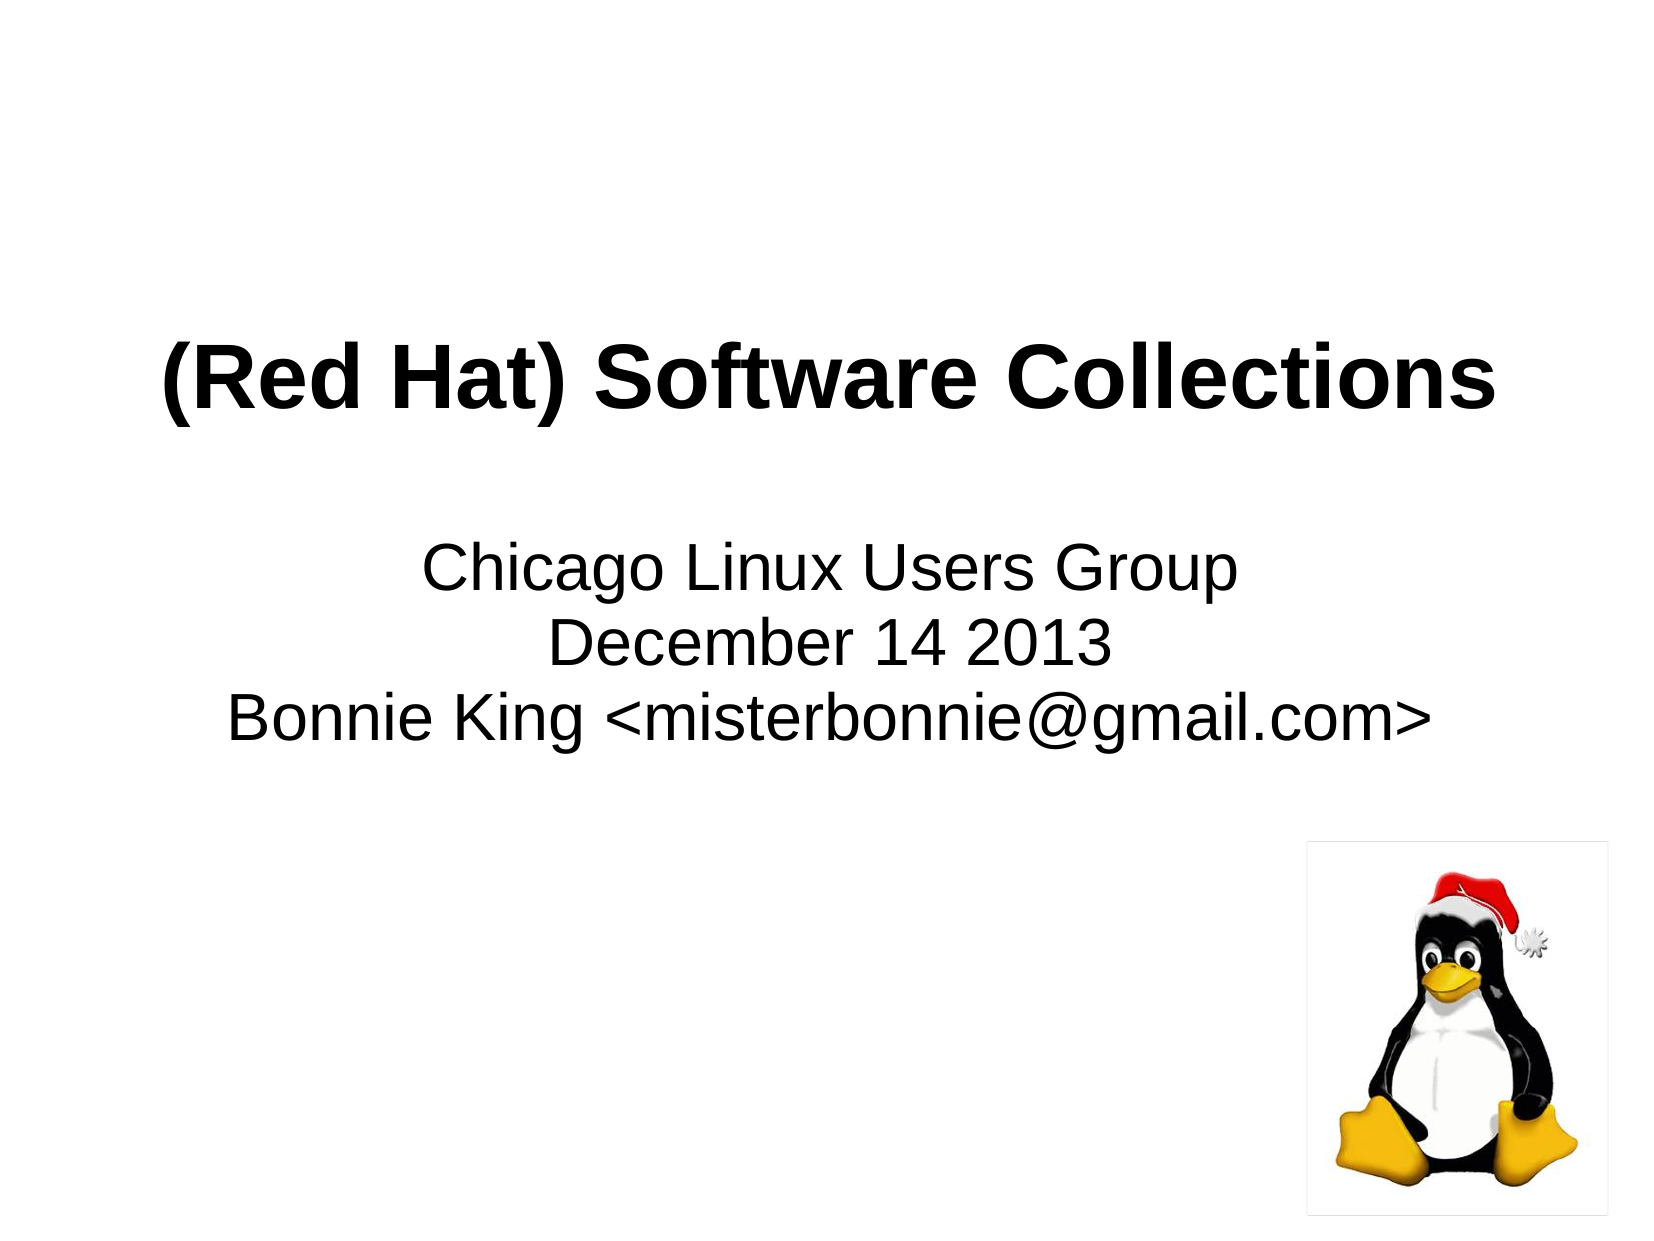

# (Red Hat) Software Collections
Chicago Linux Users Group
December 14 2013
Bonnie King <misterbonnie@gmail.com>